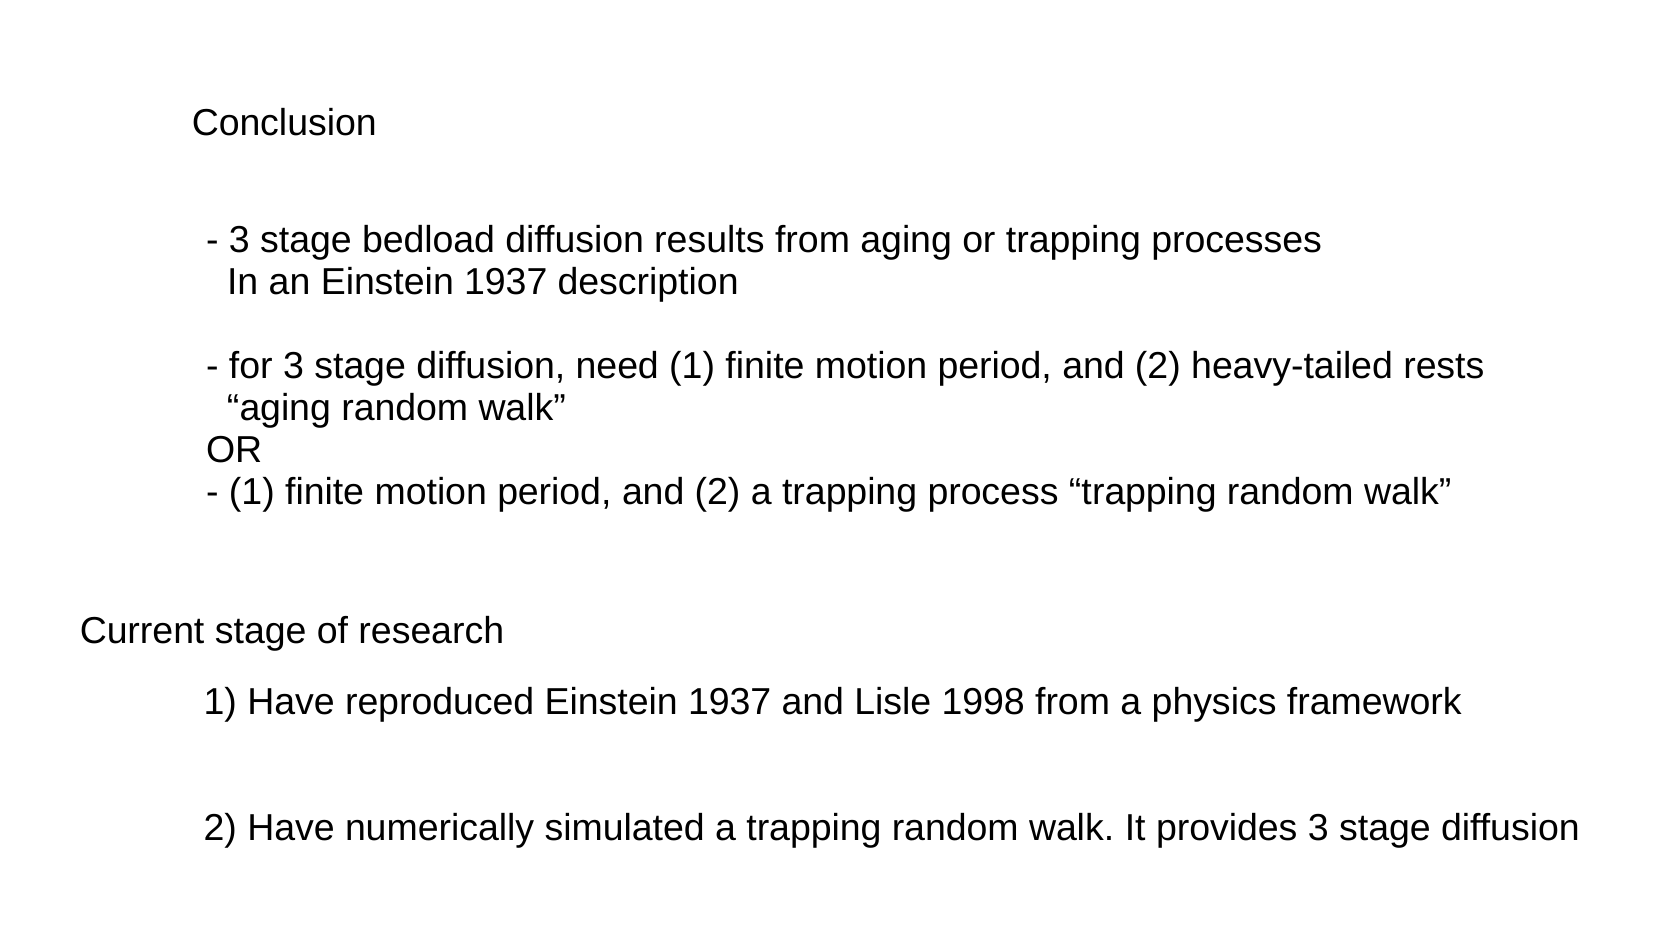

Conclusion
- 3 stage bedload diffusion results from aging or trapping processes
 In an Einstein 1937 description
- for 3 stage diffusion, need (1) finite motion period, and (2) heavy-tailed rests
 “aging random walk”
OR
- (1) finite motion period, and (2) a trapping process “trapping random walk”
Current stage of research
1) Have reproduced Einstein 1937 and Lisle 1998 from a physics framework
2) Have numerically simulated a trapping random walk. It provides 3 stage diffusion